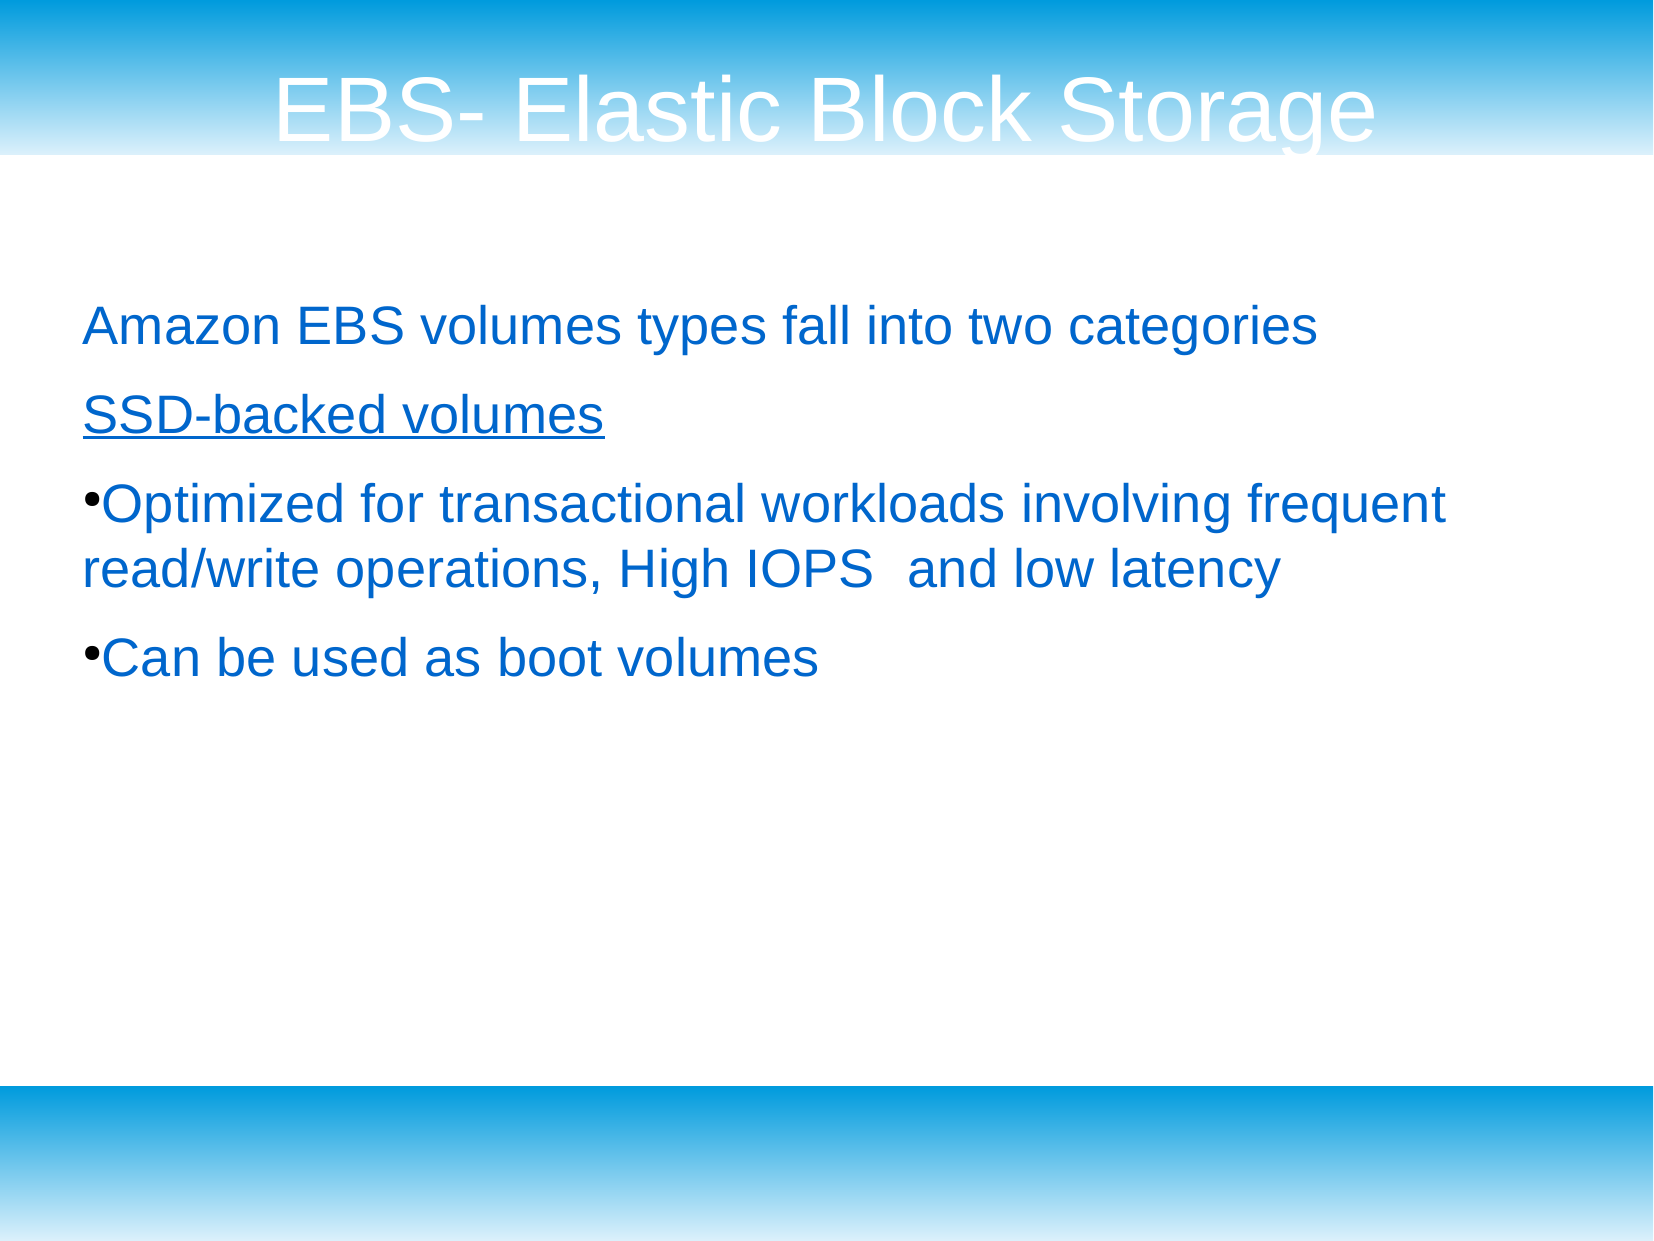

# EBS- Elastic Block Storage
Amazon EBS volumes types fall into two categories
SSD-backed volumes
Optimized for transactional workloads involving frequent read/write operations, High IOPS	and low latency
Can be used as boot volumes